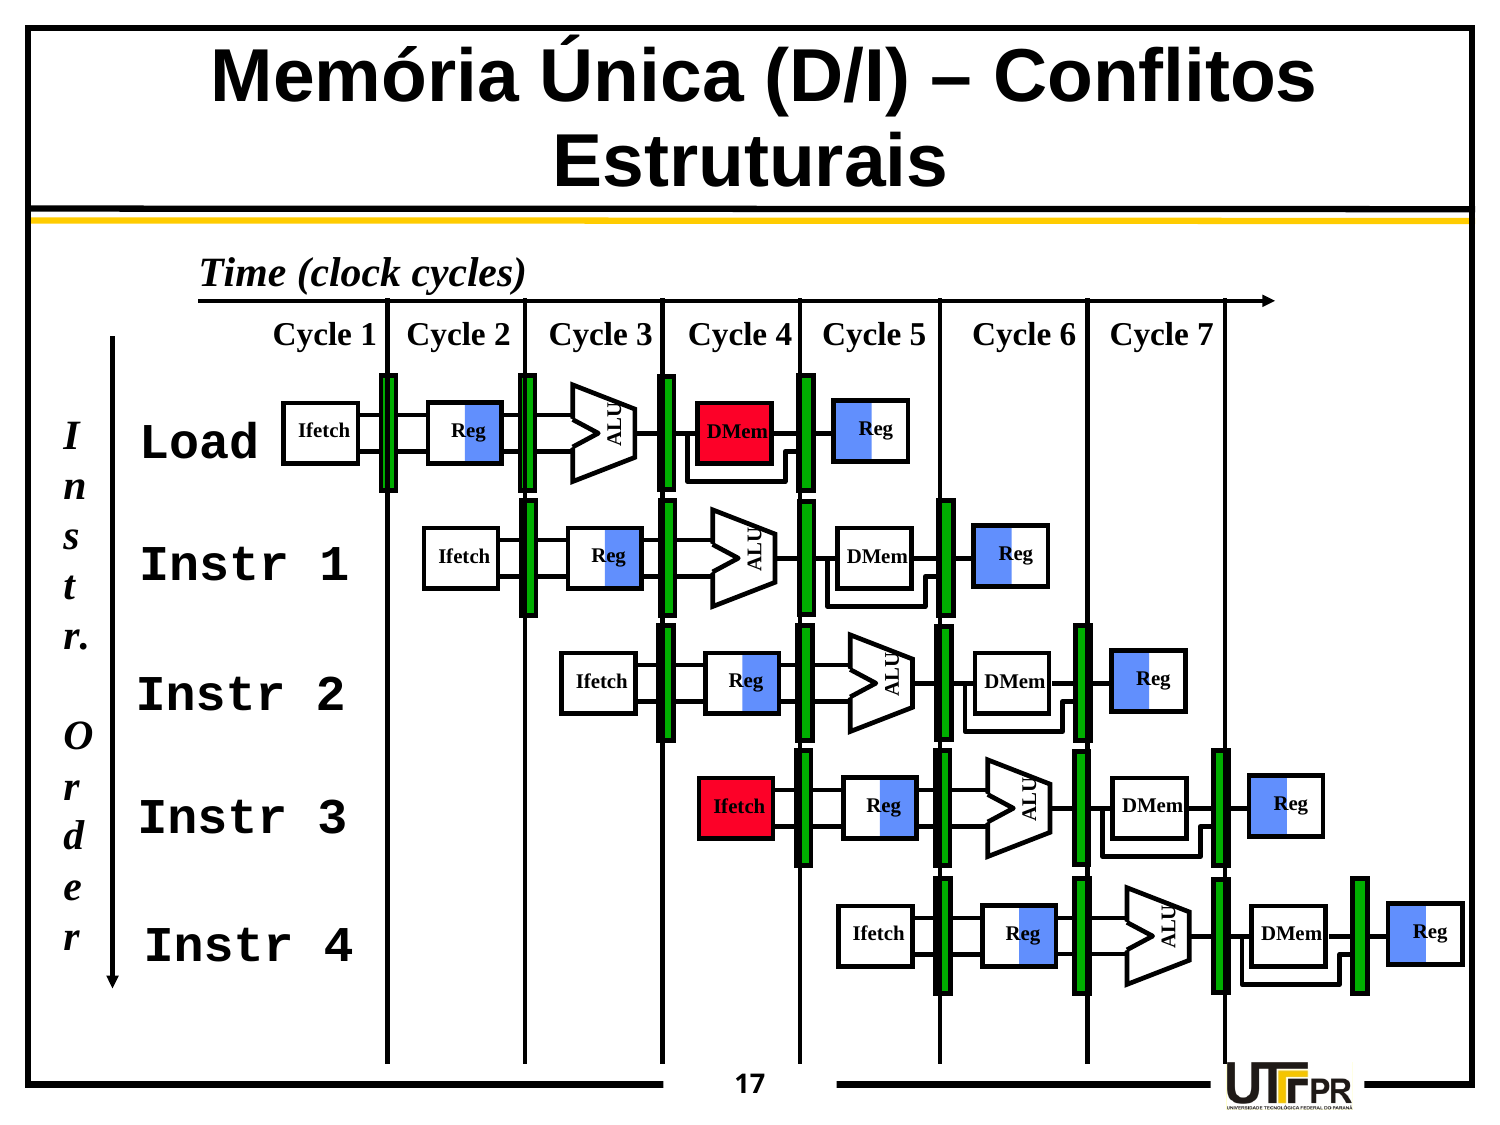

# Memória Única (D/I) – Conflitos Estruturais
Time (clock cycles)
Cycle 1
Cycle 2
Cycle 3
Cycle 4
Cycle 5
Cycle 6
Cycle 7
ALU
I
n
s
t
r.
O
r
d
e
r
Load
Reg
Reg
Ifetch
DMem
ALU
Reg
Reg
Ifetch
DMem
Instr 1
ALU
Reg
Reg
Ifetch
DMem
Instr 2
ALU
Reg
Instr 3
Reg
DMem
Ifetch
ALU
Reg
Reg
Ifetch
DMem
Instr 4